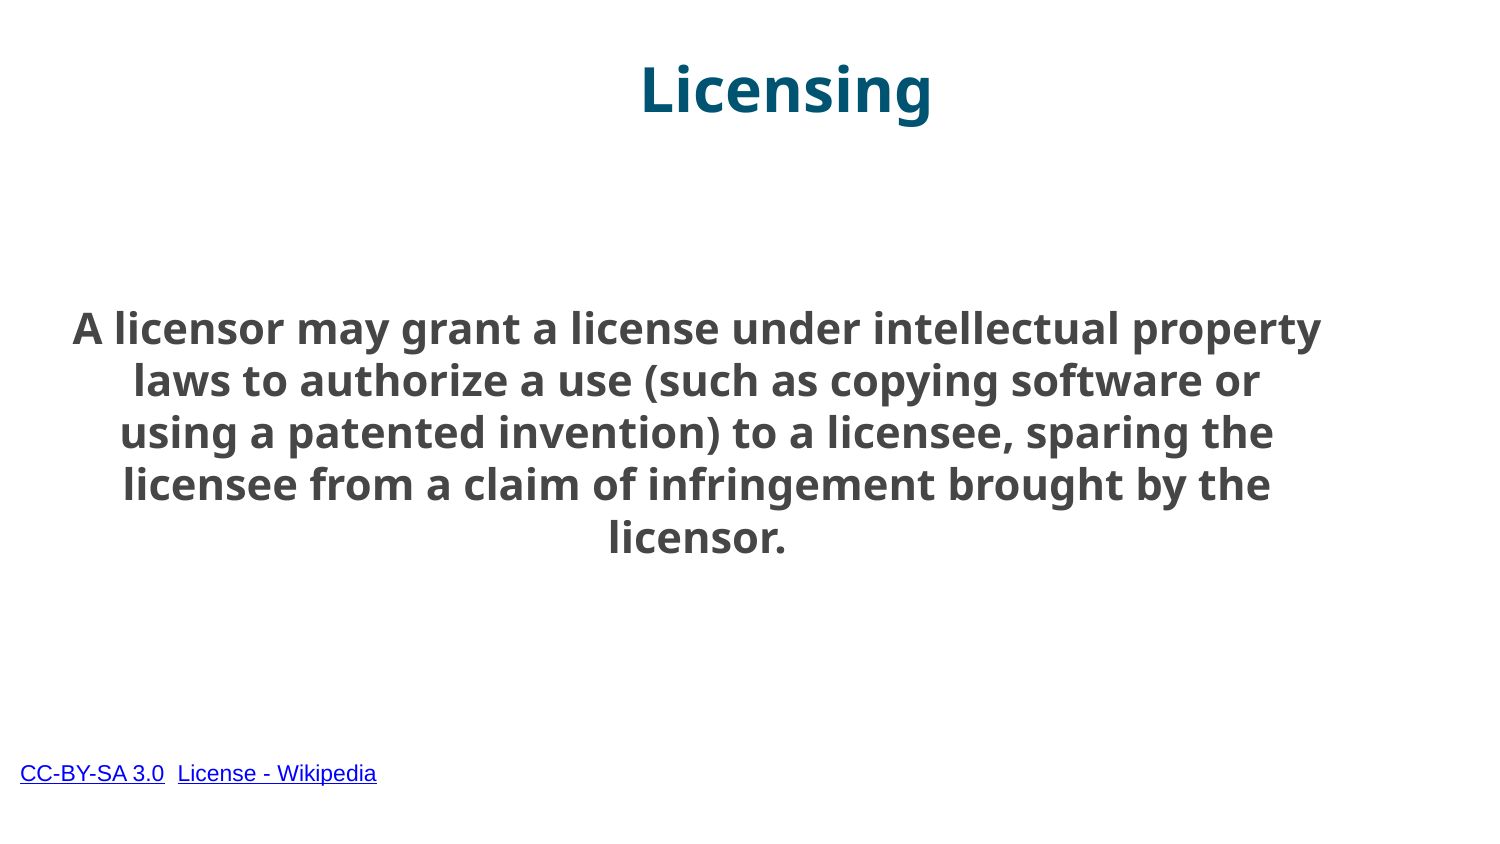

Licensing
A licensor may grant a license under intellectual property laws to authorize a use (such as copying software or using a patented invention) to a licensee, sparing the licensee from a claim of infringement brought by the licensor.
CC-BY-SA 3.0 License - Wikipedia